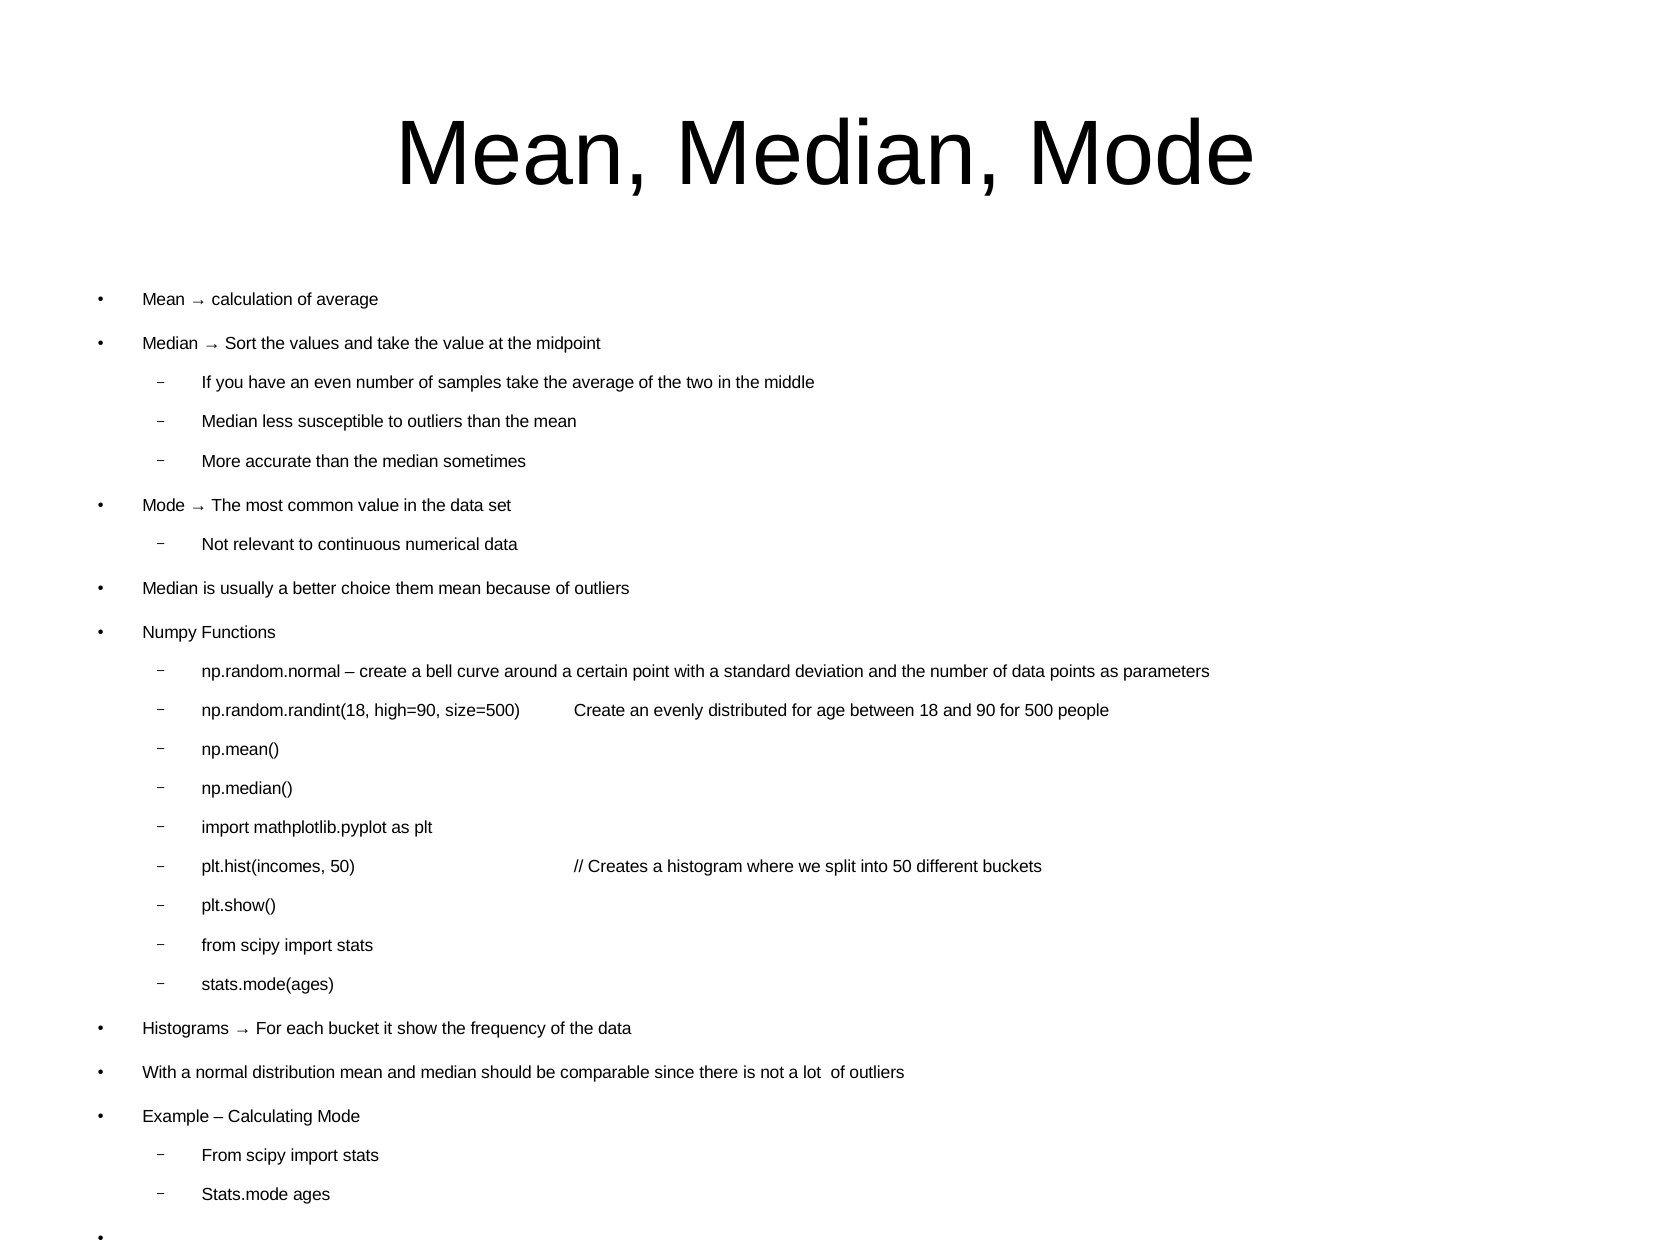

# Mean, Median, Mode
Mean → calculation of average
Median → Sort the values and take the value at the midpoint
If you have an even number of samples take the average of the two in the middle
Median less susceptible to outliers than the mean
More accurate than the median sometimes
Mode → The most common value in the data set
Not relevant to continuous numerical data
Median is usually a better choice them mean because of outliers
Numpy Functions
np.random.normal – create a bell curve around a certain point with a standard deviation and the number of data points as parameters
np.random.randint(18, high=90, size=500) 	Create an evenly distributed for age between 18 and 90 for 500 people
np.mean()
np.median()
import mathplotlib.pyplot as plt
plt.hist(incomes, 50)				// Creates a histogram where we split into 50 different buckets
plt.show()
from scipy import stats
stats.mode(ages)
Histograms → For each bucket it show the frequency of the data
With a normal distribution mean and median should be comparable since there is not a lot of outliers
Example – Calculating Mode
From scipy import stats
Stats.mode ages